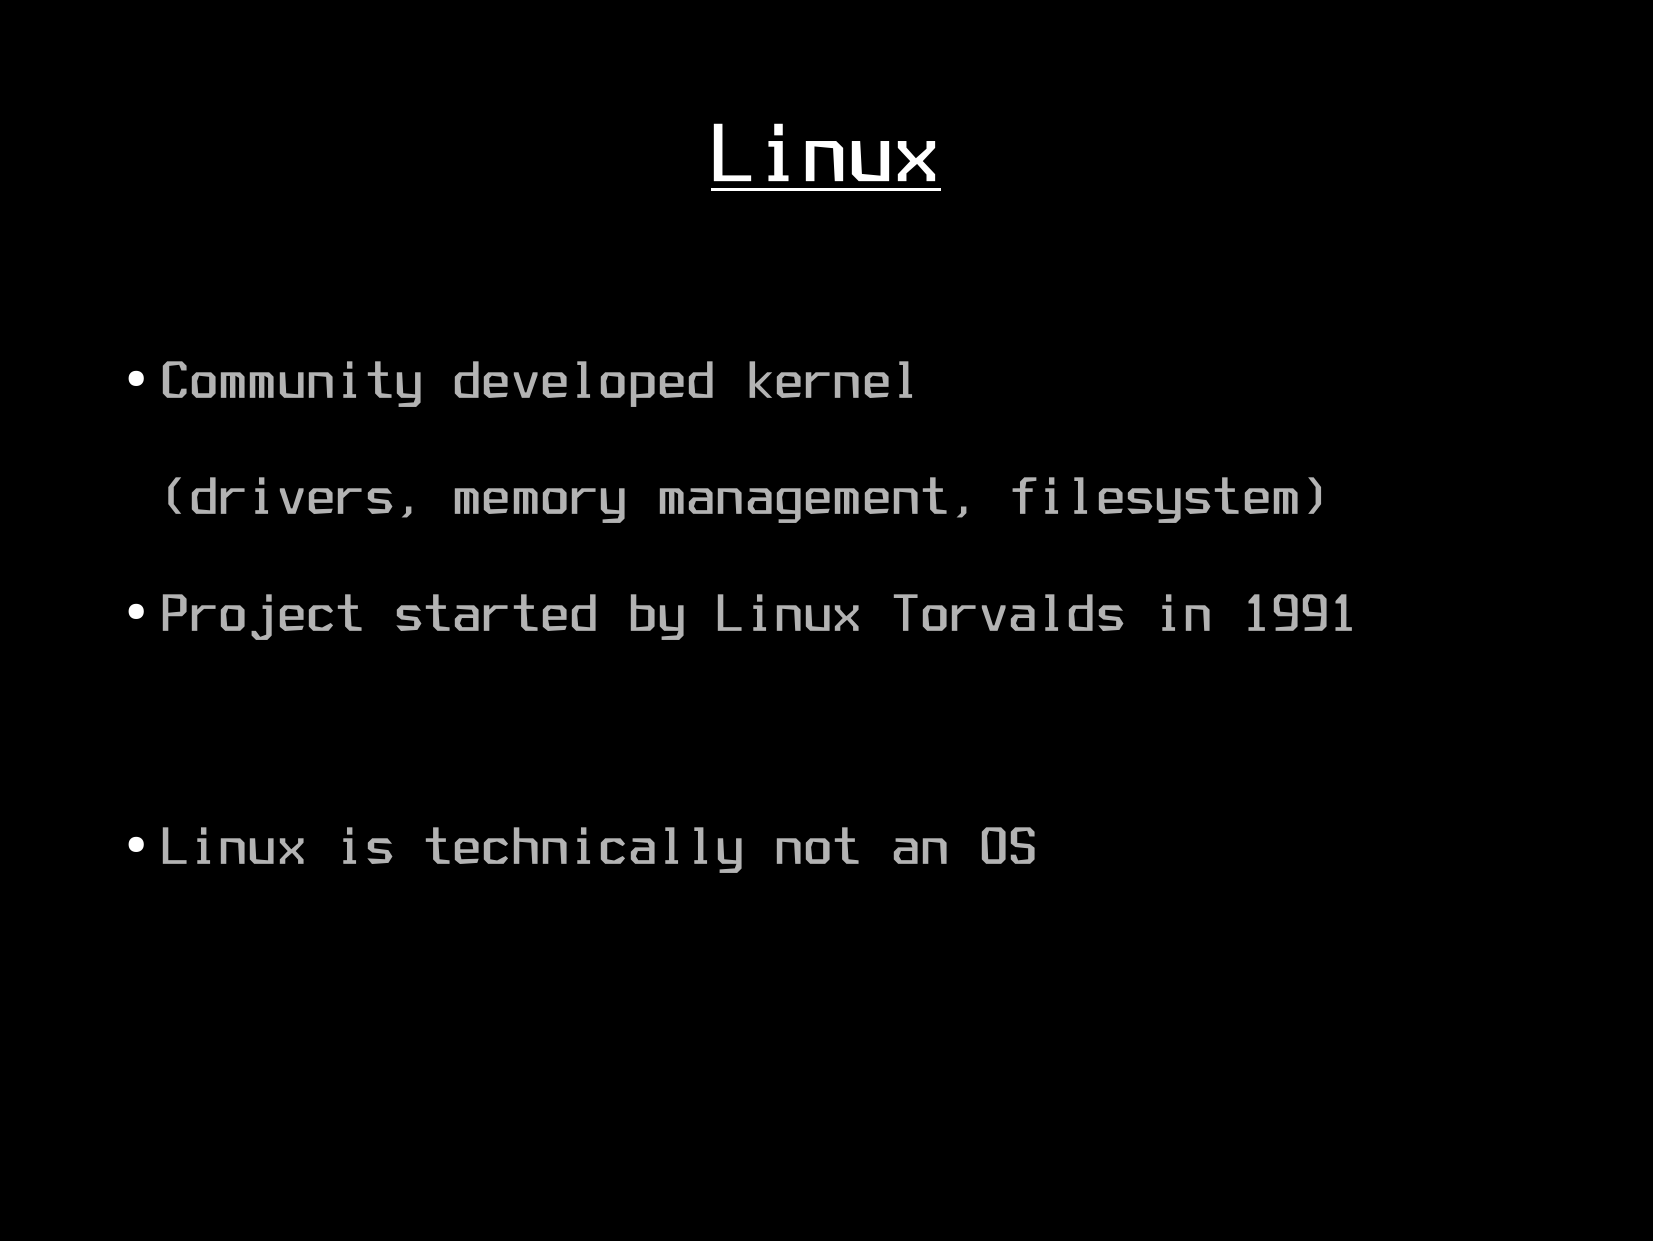

# Linux
| Community developed kernel (drivers, memory management, filesystem) Project started by Linux Torvalds in 1991 Linux is technically not an OS | |
| --- | --- |